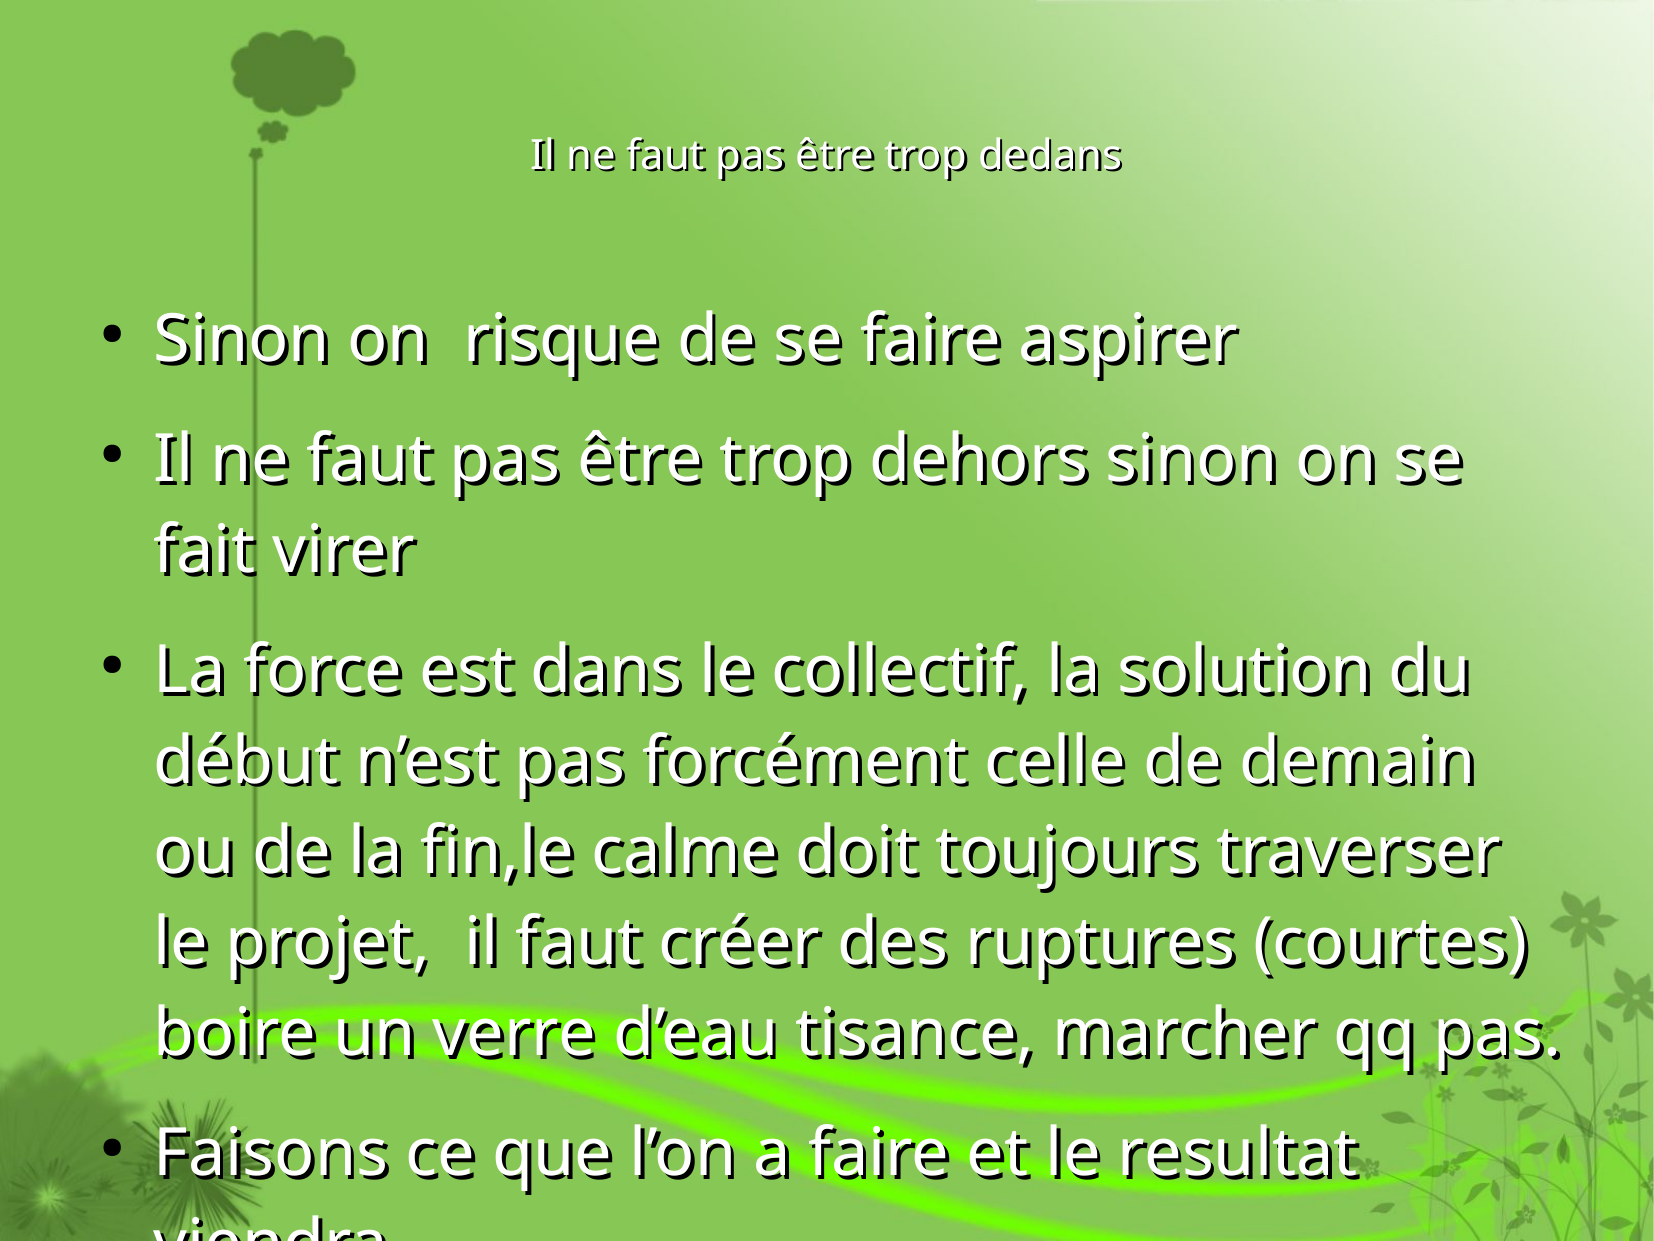

# Il ne faut pas être trop dedans
Sinon on risque de se faire aspirer
Il ne faut pas être trop dehors sinon on se fait virer
La force est dans le collectif, la solution du début n’est pas forcément celle de demain ou de la fin,le calme doit toujours traverser le projet, il faut créer des ruptures (courtes) boire un verre d’eau tisance, marcher qq pas.
Faisons ce que l’on a faire et le resultat viendra